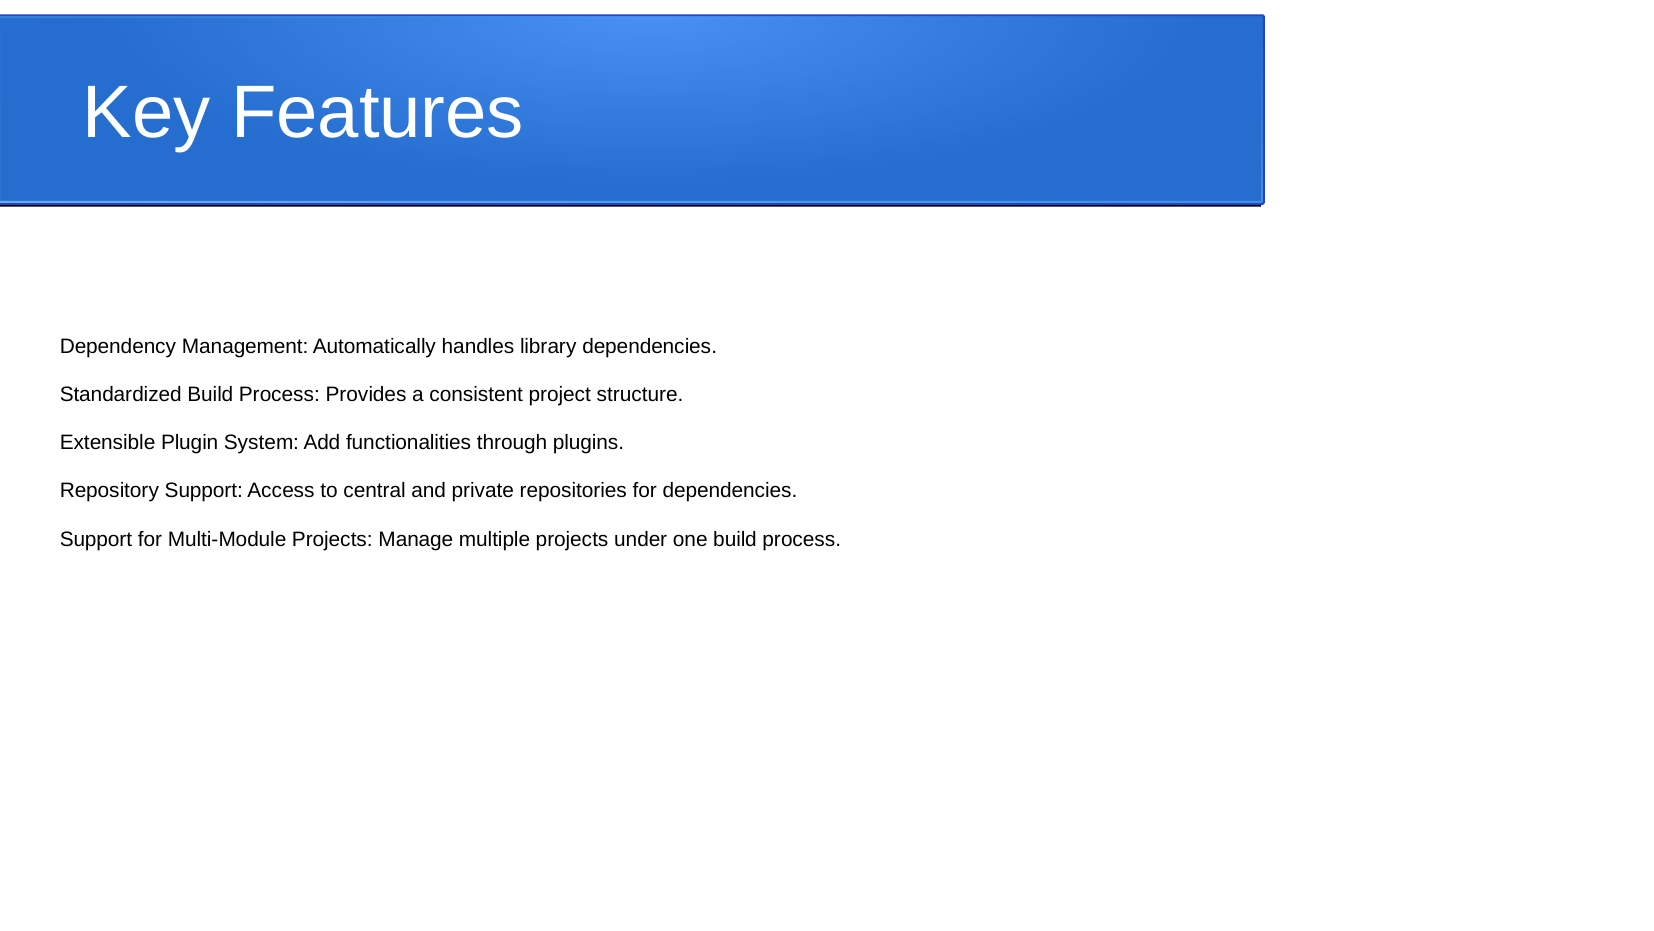

# Key Features
Dependency Management: Automatically handles library dependencies.
Standardized Build Process: Provides a consistent project structure.
Extensible Plugin System: Add functionalities through plugins.
Repository Support: Access to central and private repositories for dependencies.
Support for Multi-Module Projects: Manage multiple projects under one build process.